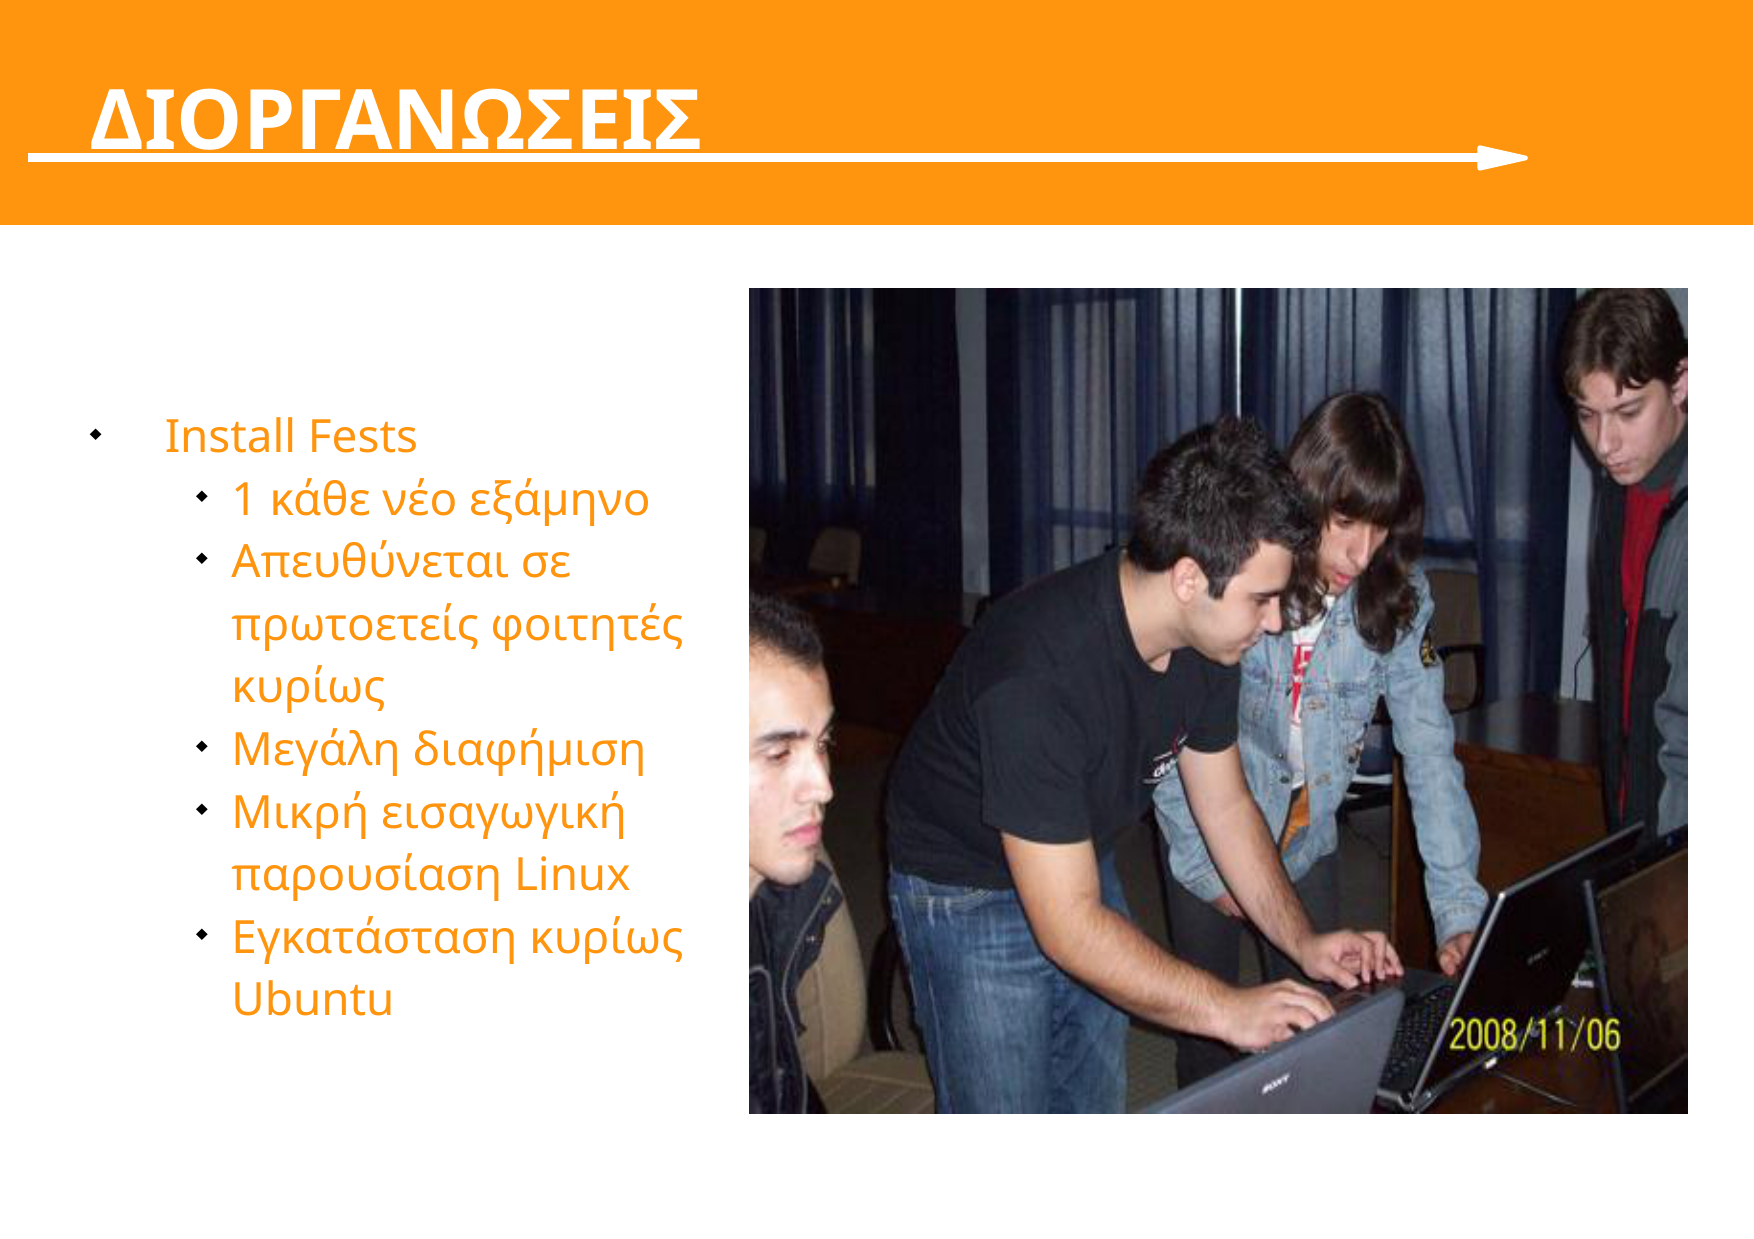

ΔΙΟΡΓΑΝΩΣΕΙΣ
	Install Fests
1 κάθε νέο εξάμηνο
Απευθύνεται σε πρωτοετείς φοιτητές κυρίως
Μεγάλη διαφήμιση
Μικρή εισαγωγική παρουσίαση Linux
Εγκατάσταση κυρίως Ubuntu